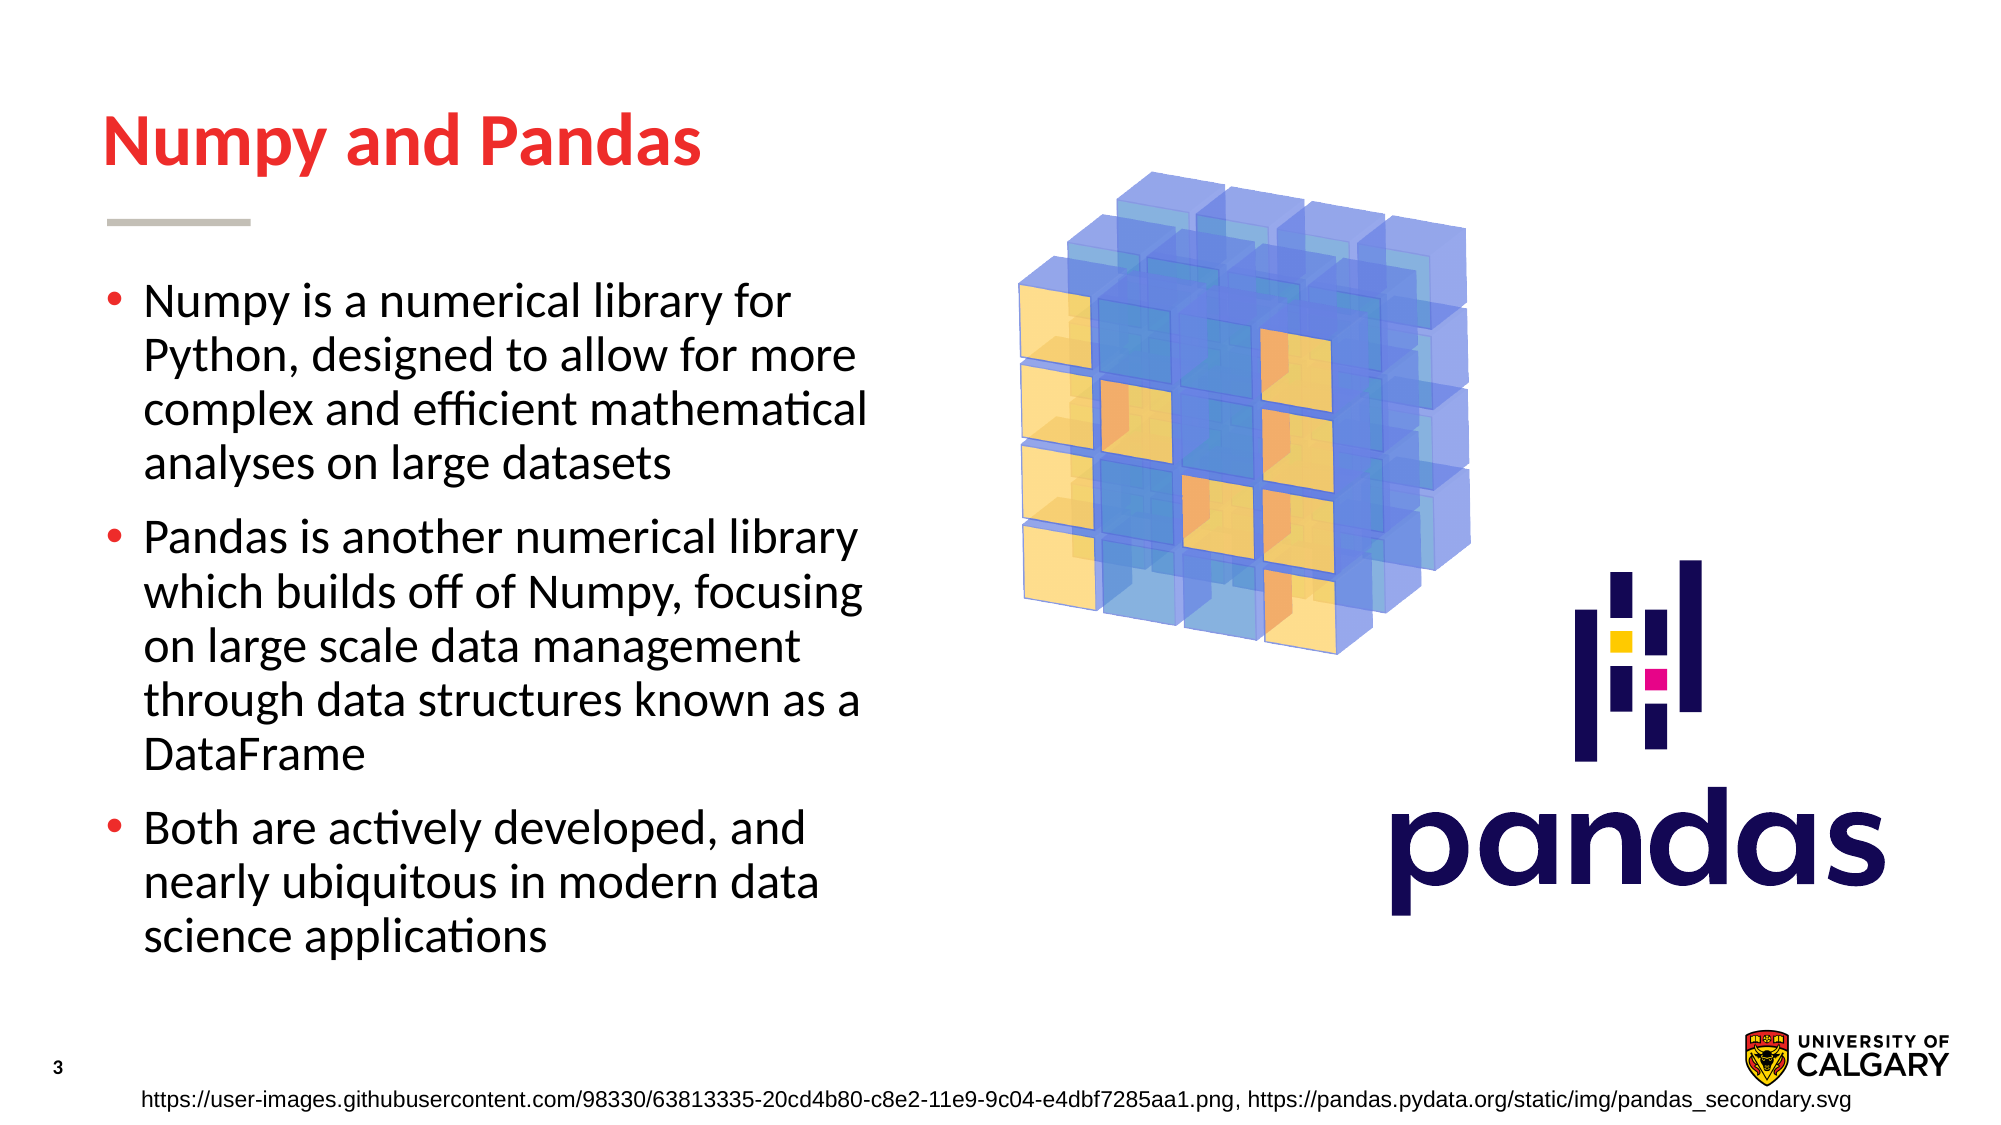

# Numpy and Pandas
Numpy is a numerical library for Python, designed to allow for more complex and efficient mathematical analyses on large datasets
Pandas is another numerical library which builds off of Numpy, focusing on large scale data management through data structures known as a DataFrame
Both are actively developed, and nearly ubiquitous in modern data science applications
https://user-images.githubusercontent.com/98330/63813335-20cd4b80-c8e2-11e9-9c04-e4dbf7285aa1.png, https://pandas.pydata.org/static/img/pandas_secondary.svg